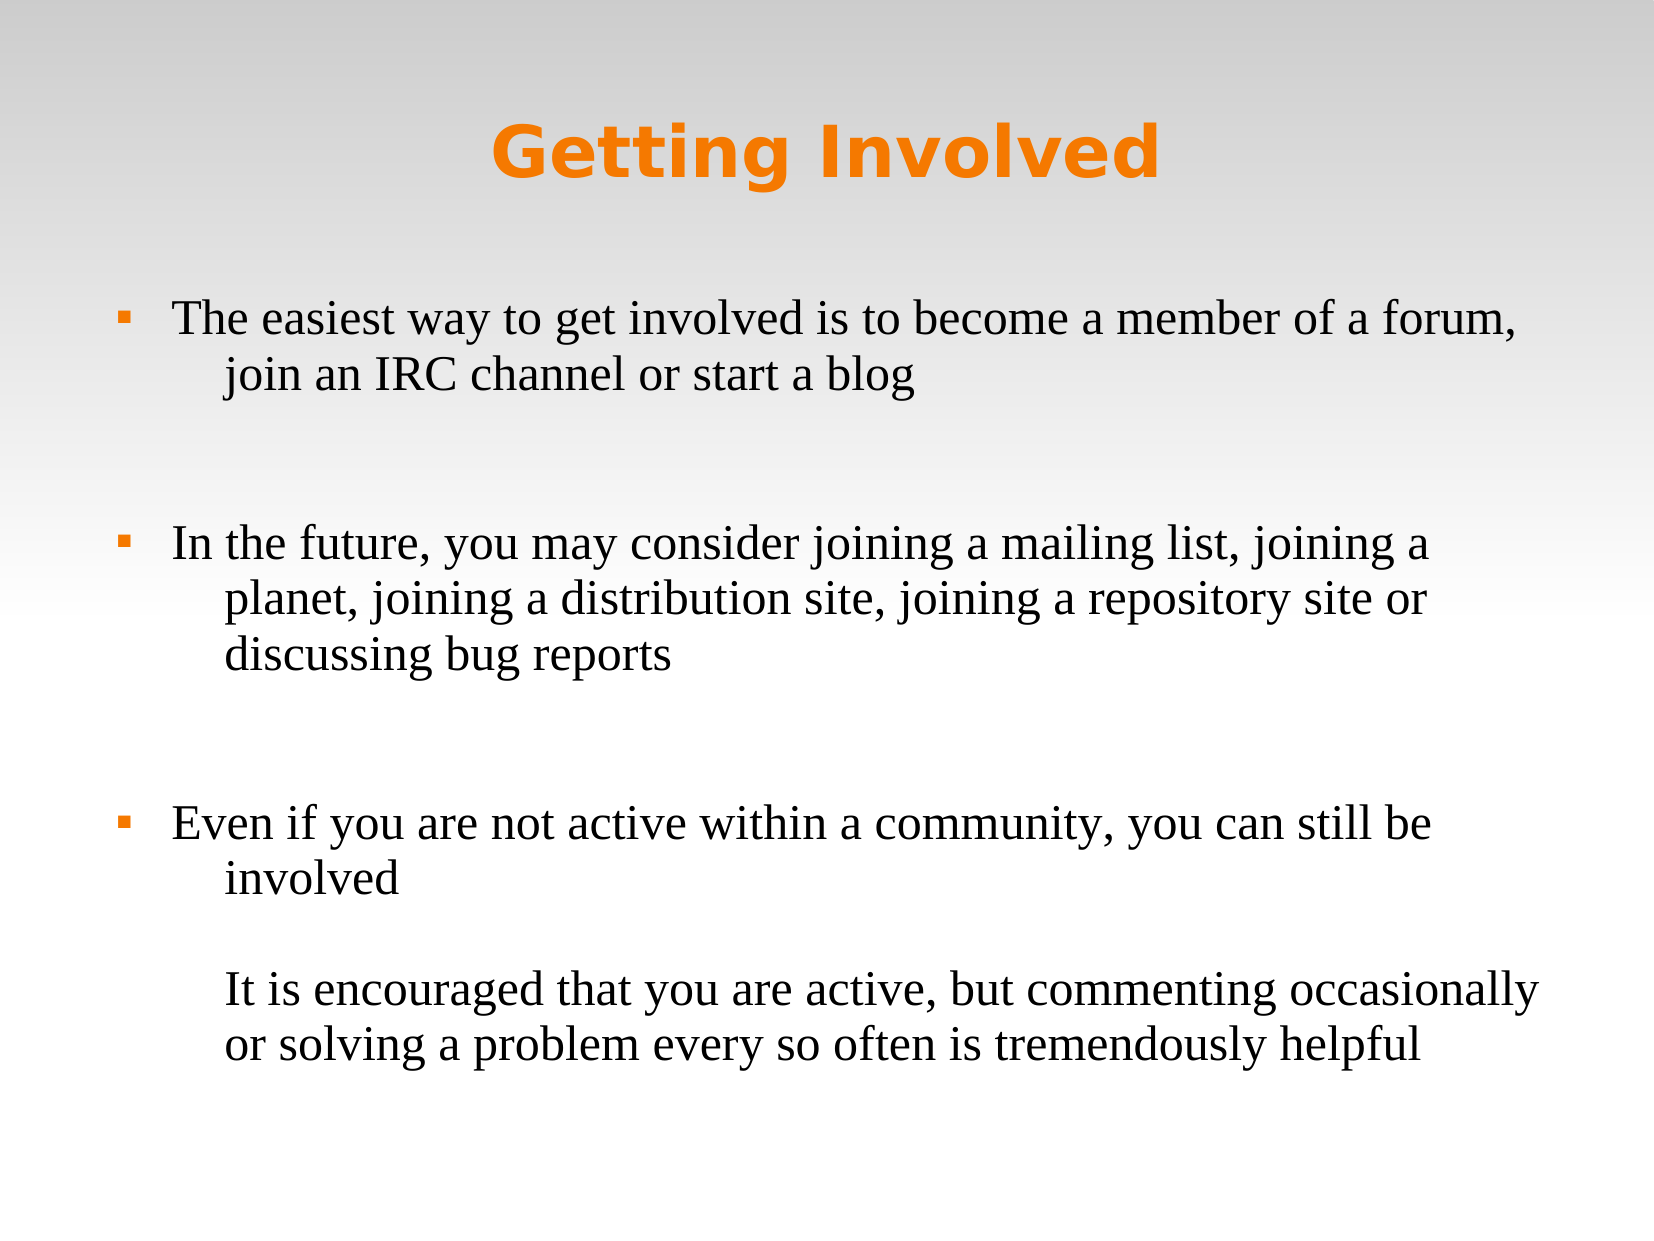

# Getting Involved
The easiest way to get involved is to become a member of a forum, join an IRC channel or start a blog
In the future, you may consider joining a mailing list, joining a planet, joining a distribution site, joining a repository site or discussing bug reports
Even if you are not active within a community, you can still be involved
It is encouraged that you are active, but commenting occasionally or solving a problem every so often is tremendously helpful